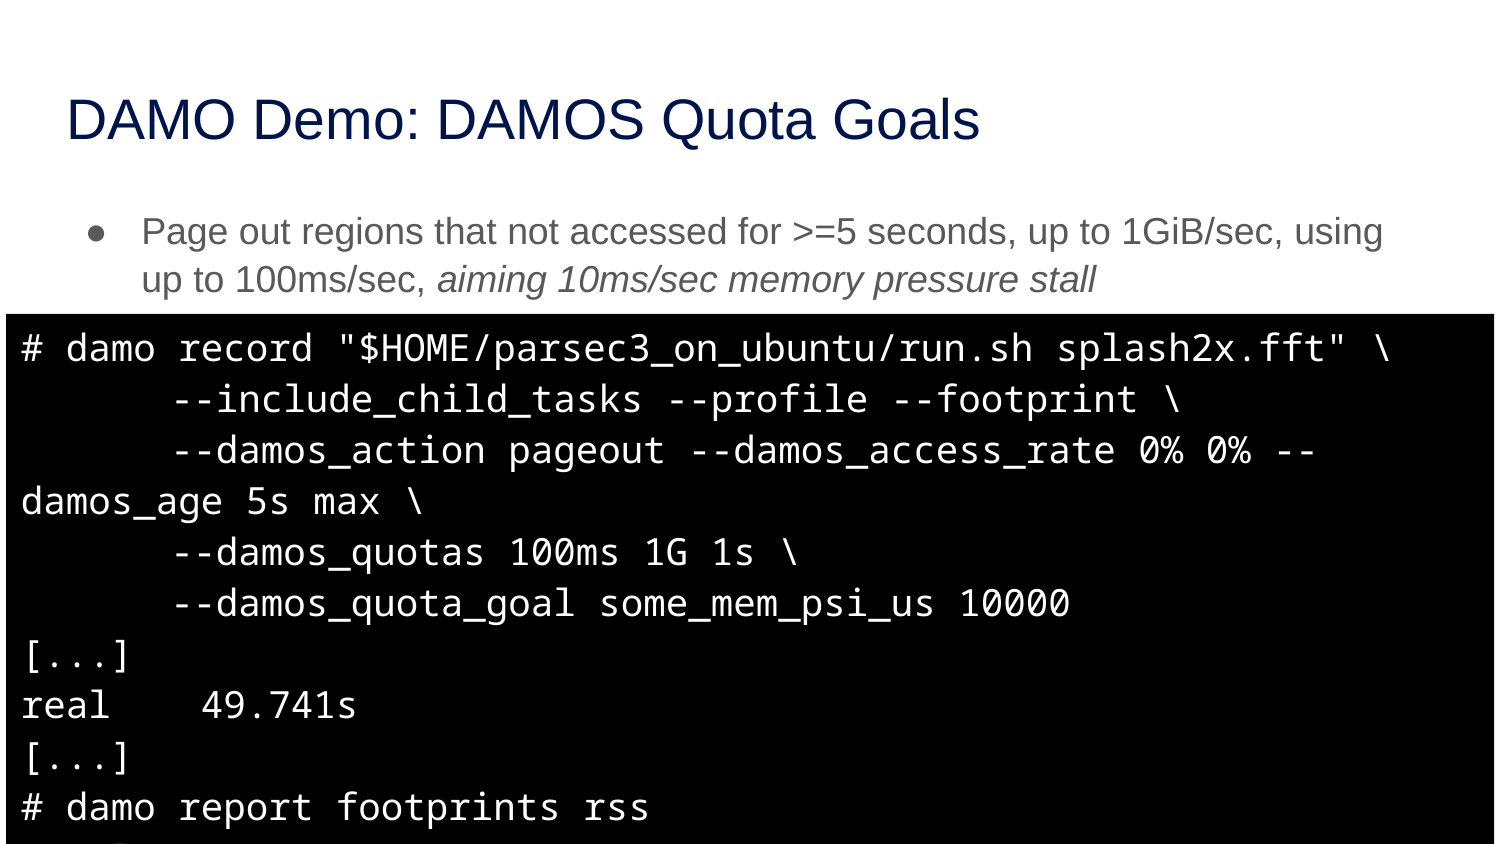

# DAMO Demo: DAMOS Quota Goals
Page out regions that not accessed for >=5 seconds, up to 1GiB/sec, using up to 100ms/sec, aiming 10ms/sec memory pressure stall
# damo record "$HOME/parsec3_on_ubuntu/run.sh splash2x.fft" \
	--include_child_tasks --profile --footprint \
	--damos_action pageout --damos_access_rate 0% 0% --damos_age 5s max \
	--damos_quotas 100ms 1G 1s \
	--damos_quota_goal some_mem_psi_us 10000
[...]
real 49.741s
[...]
# damo report footprints rss
[...]
# avr: 9.721 GiB